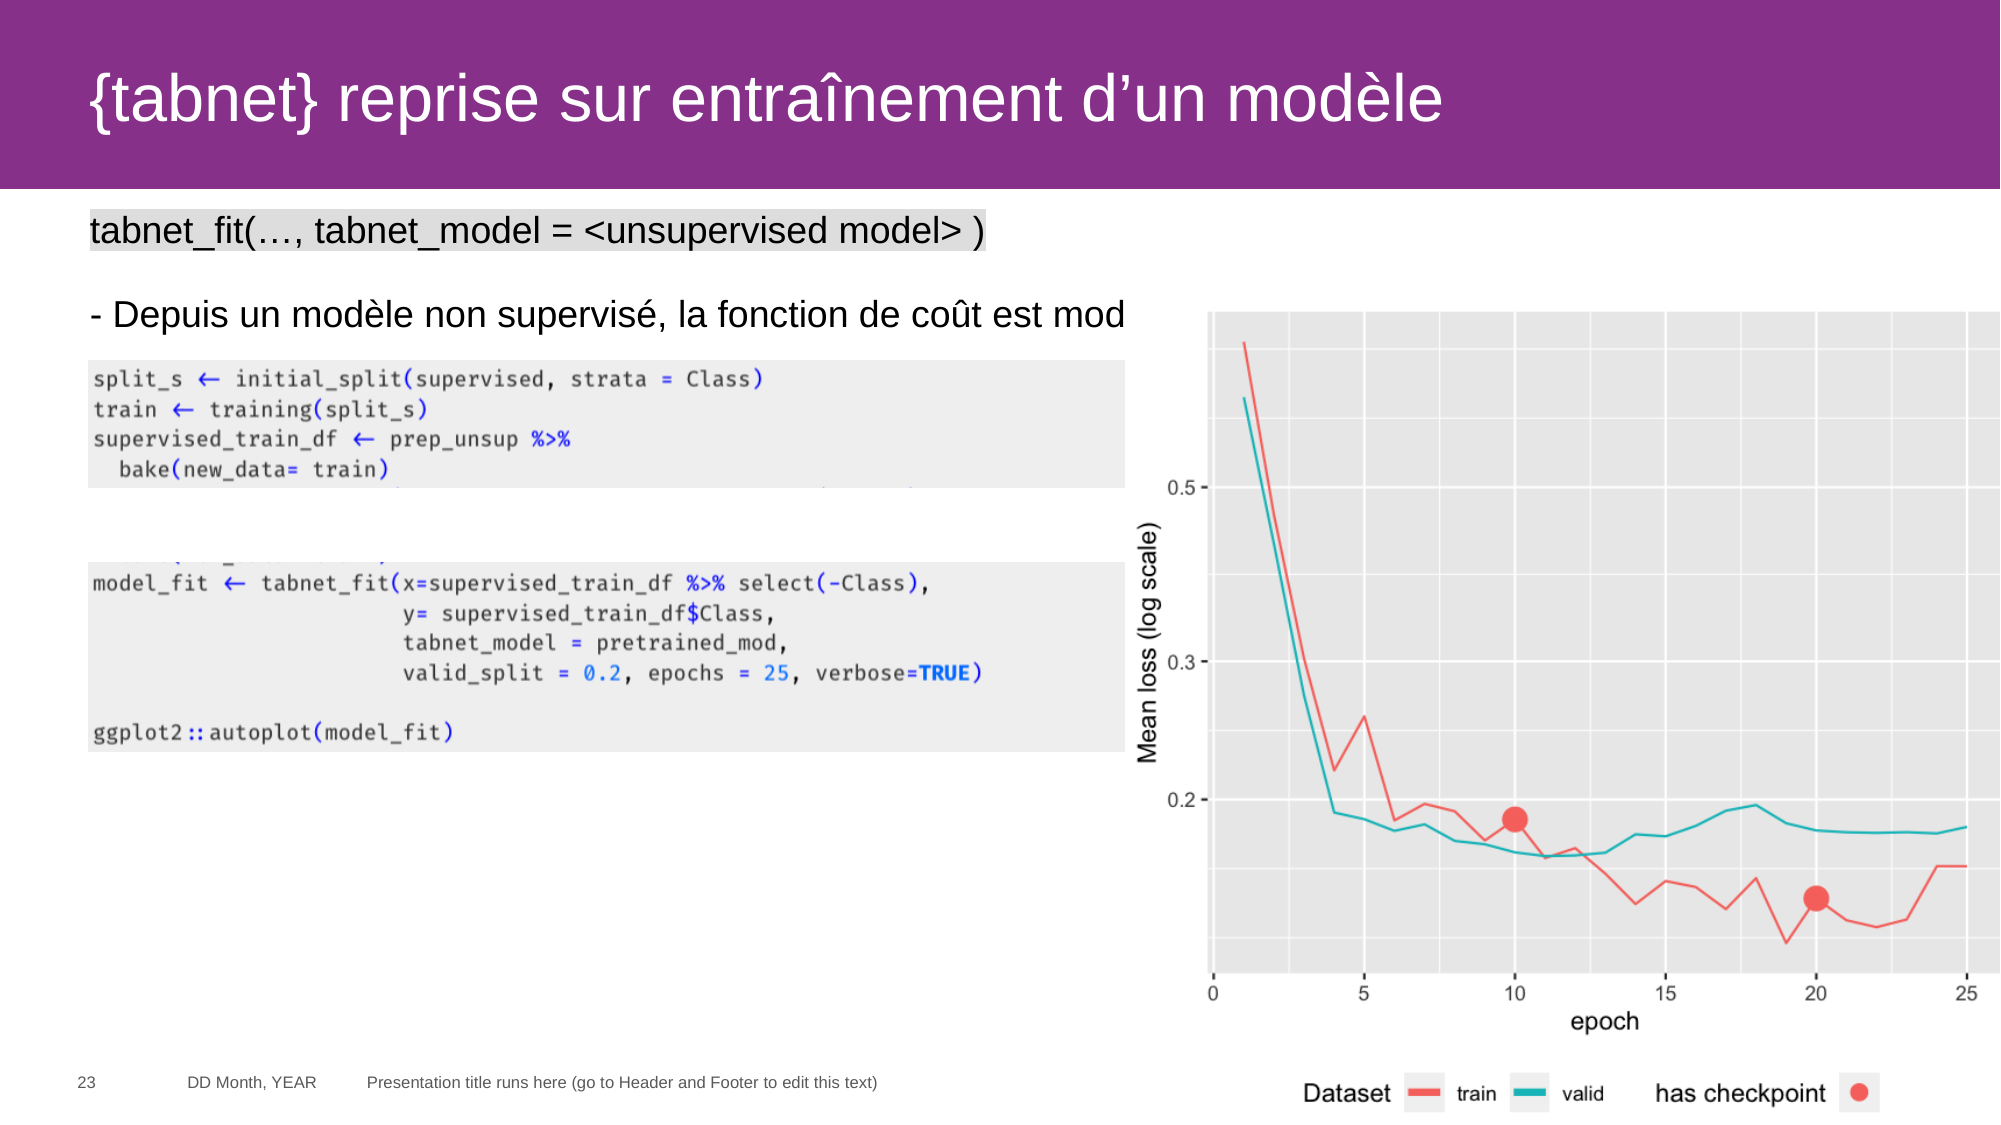

{tabnet} reprise sur entraînement d’un modèle
tabnet_fit(…, tabnet_model = <unsupervised model> )
- Depuis un modèle non supervisé, la fonction de coût est modifiée
DD Month, YEAR
Presentation title runs here (go to Header and Footer to edit this text)